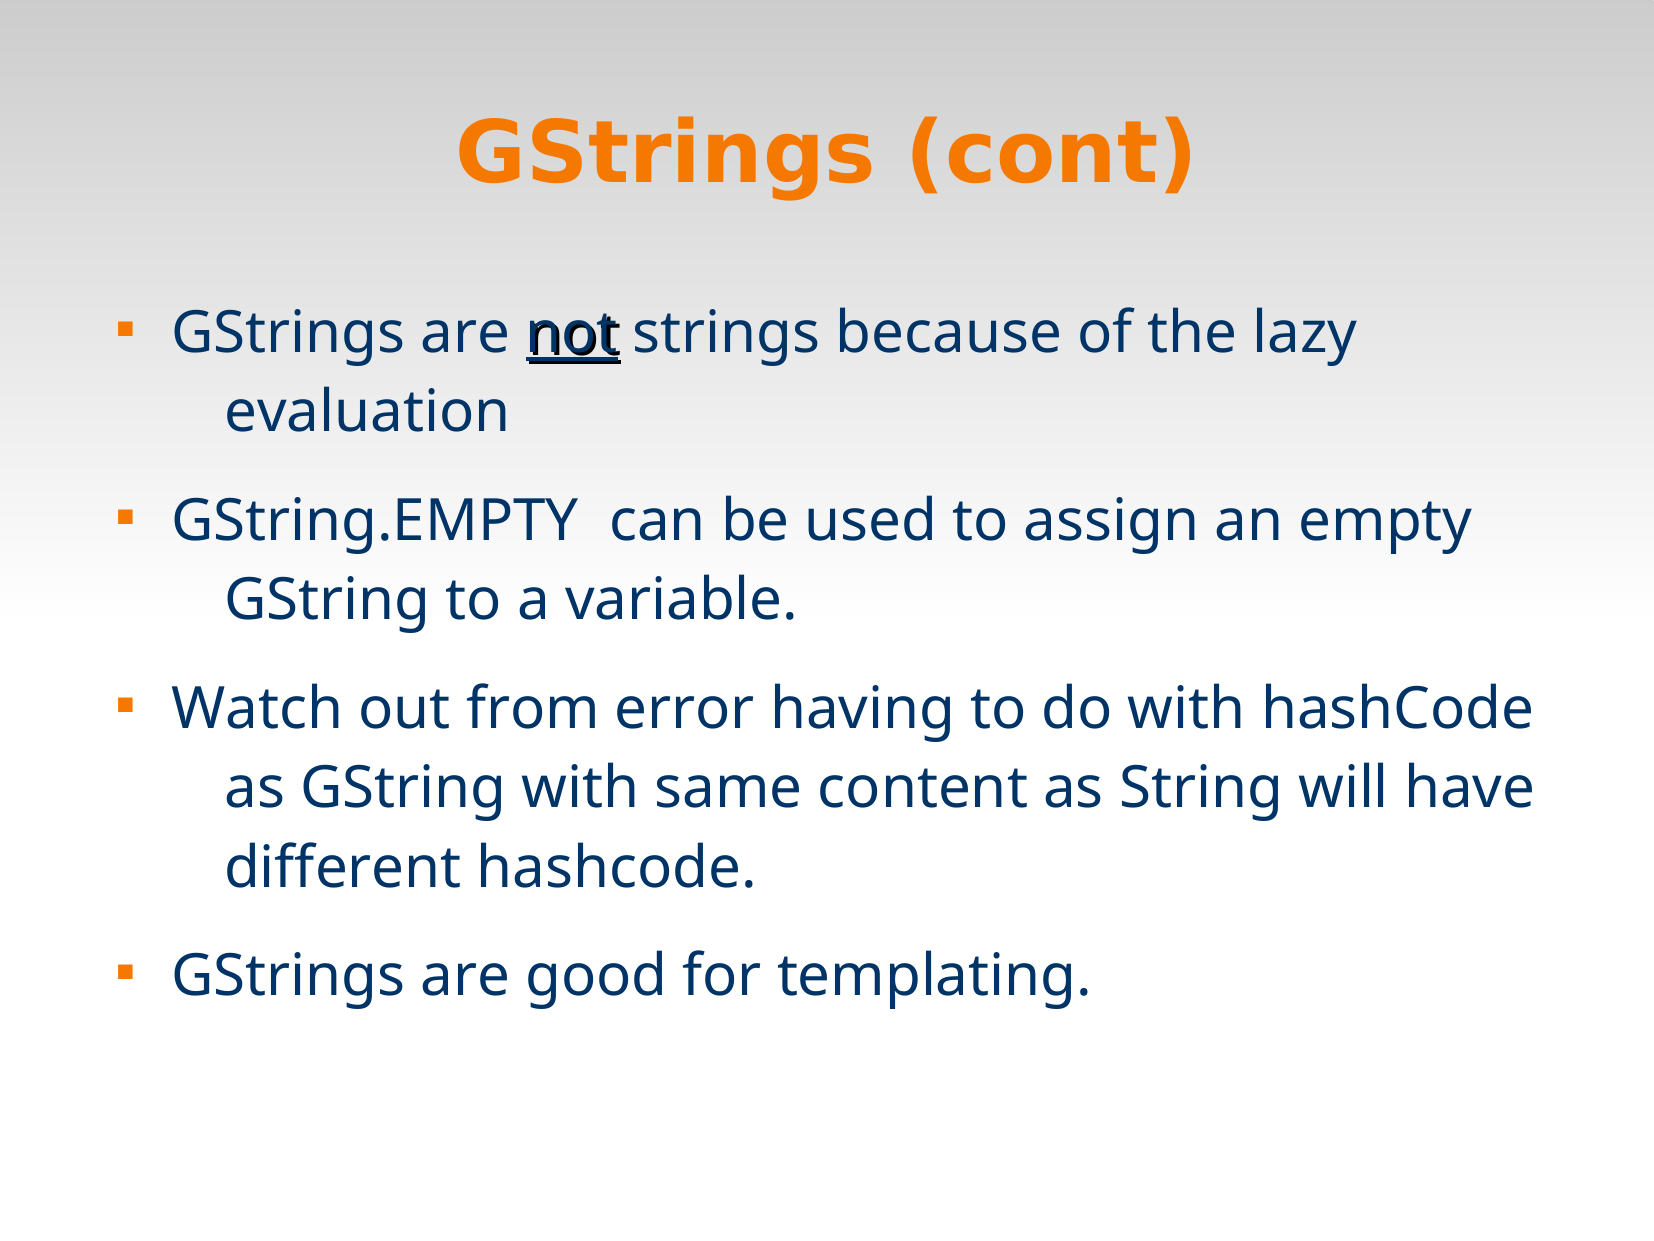

# GStrings (cont)
GStrings are not strings because of the lazy evaluation
GString.EMPTY can be used to assign an empty GString to a variable.
Watch out from error having to do with hashCode as GString with same content as String will have different hashcode.
GStrings are good for templating.